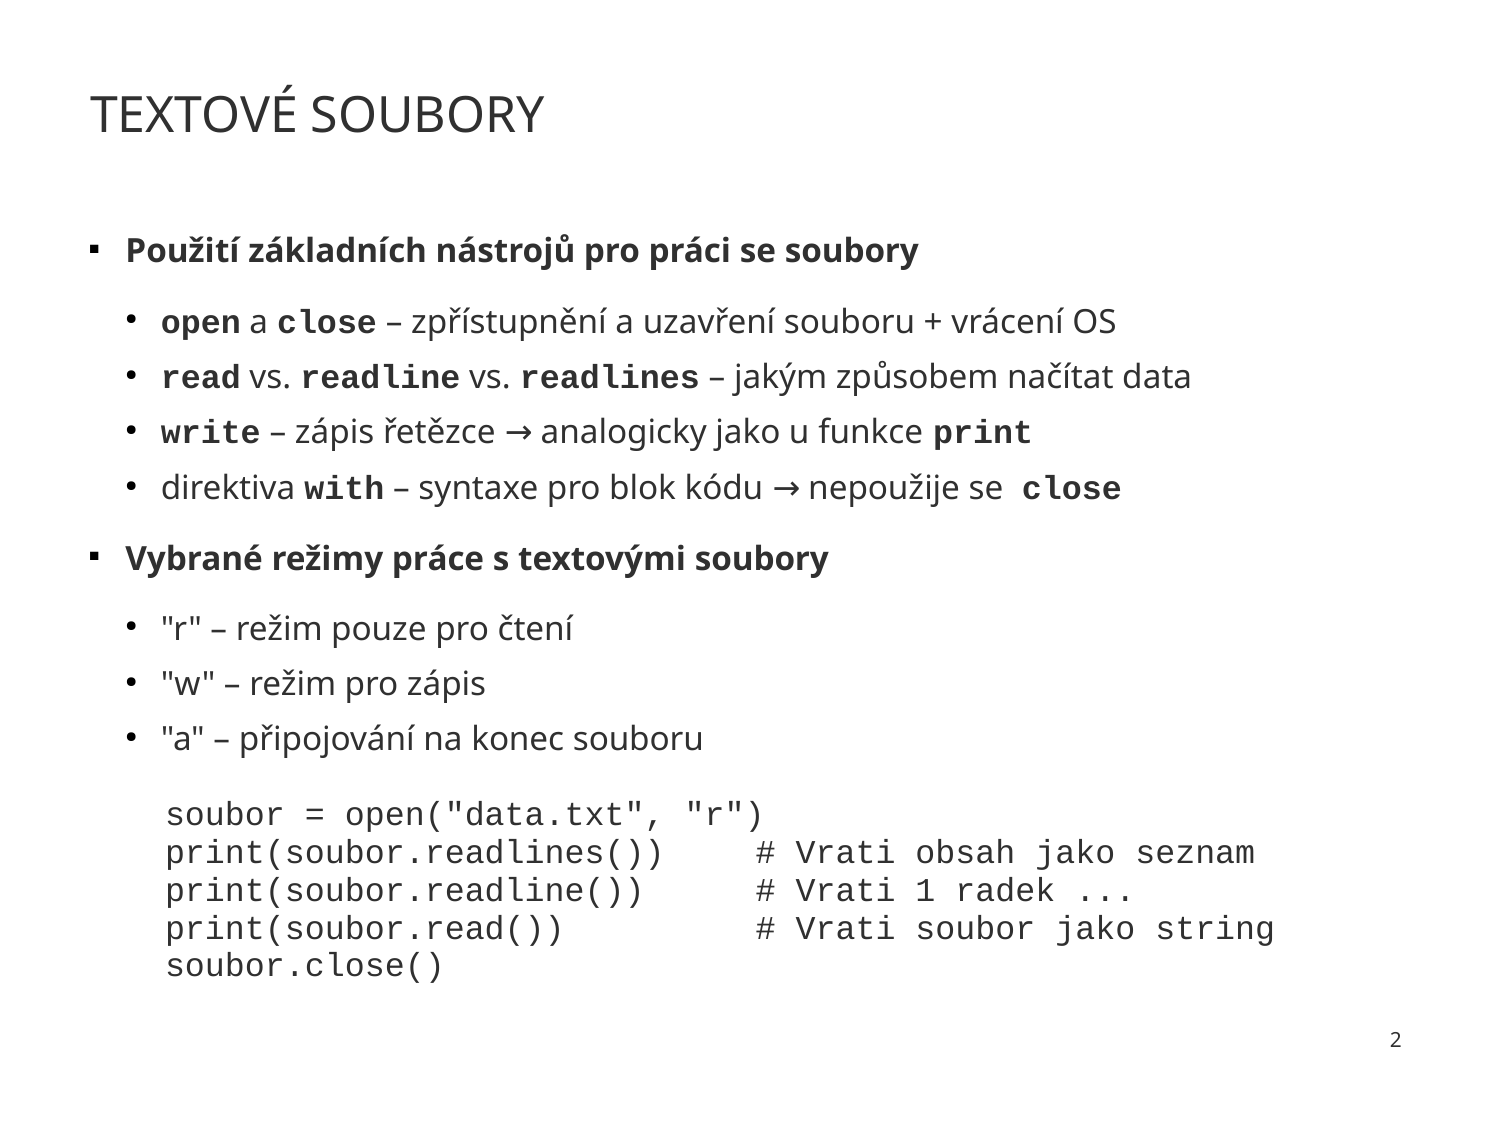

# Textové soubory
Použití základních nástrojů pro práci se soubory
open a close – zpřístupnění a uzavření souboru + vrácení OS
read vs. readline vs. readlines – jakým způsobem načítat data
write – zápis řetězce → analogicky jako u funkce print
direktiva with – syntaxe pro blok kódu → nepoužije se close
Vybrané režimy práce s textovými soubory
"r" – režim pouze pro čtení
"w" – režim pro zápis
"a" – připojování na konec souboru
soubor = open("data.txt", "r")
print(soubor.readlines())		# Vrati obsah jako seznam
print(soubor.readline())		# Vrati 1 radek ...
print(soubor.read())			# Vrati soubor jako string
soubor.close()